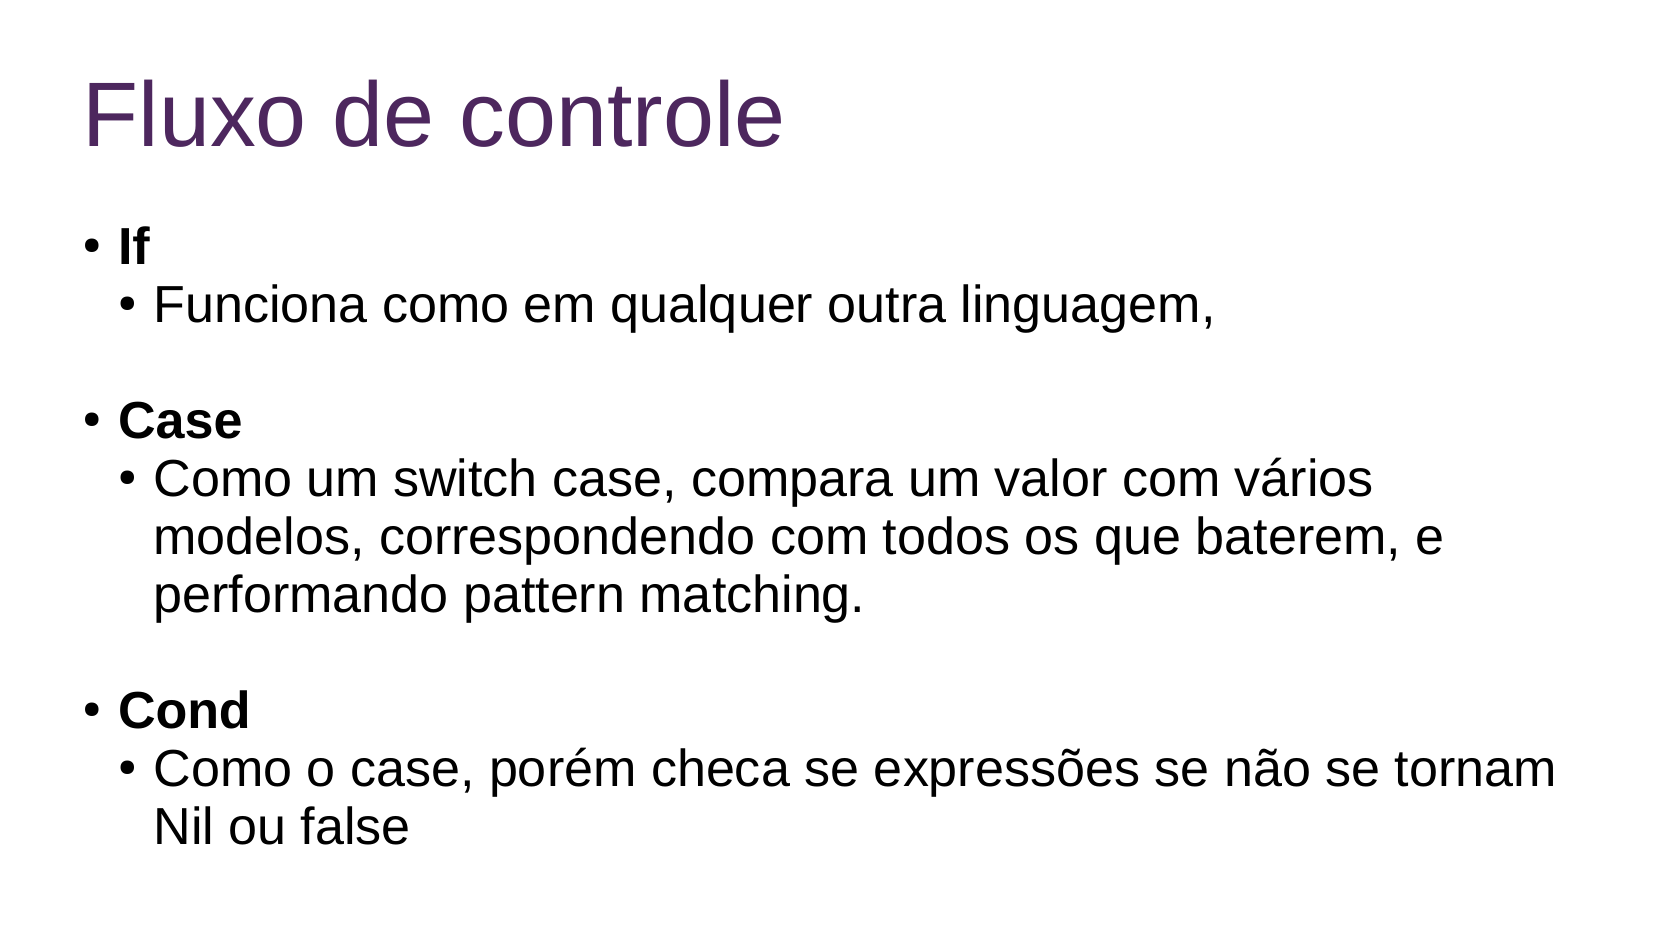

# Fluxo de controle
If
Funciona como em qualquer outra linguagem,
Case
Como um switch case, compara um valor com vários modelos, correspondendo com todos os que baterem, e performando pattern matching.
Cond
Como o case, porém checa se expressões se não se tornam Nil ou false